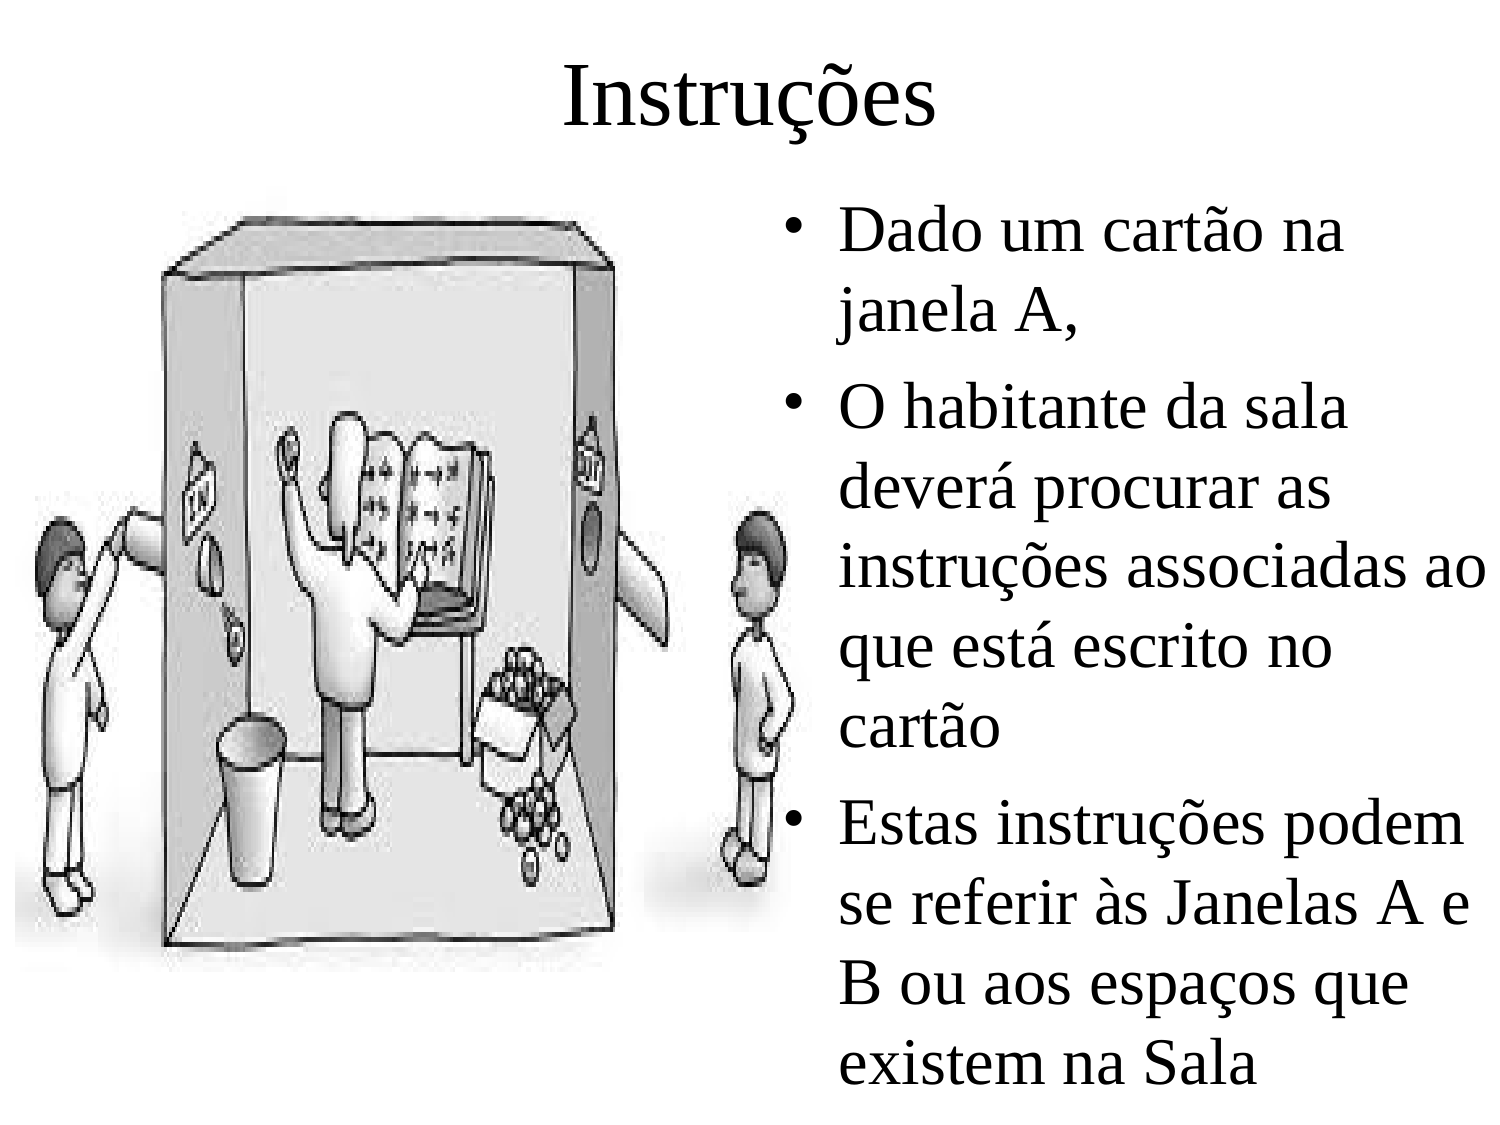

# Instruções
Dado um cartão na janela A,
O habitante da sala deverá procurar as instruções associadas ao que está escrito no cartão
Estas instruções podem se referir às Janelas A e B ou aos espaços que existem na Sala